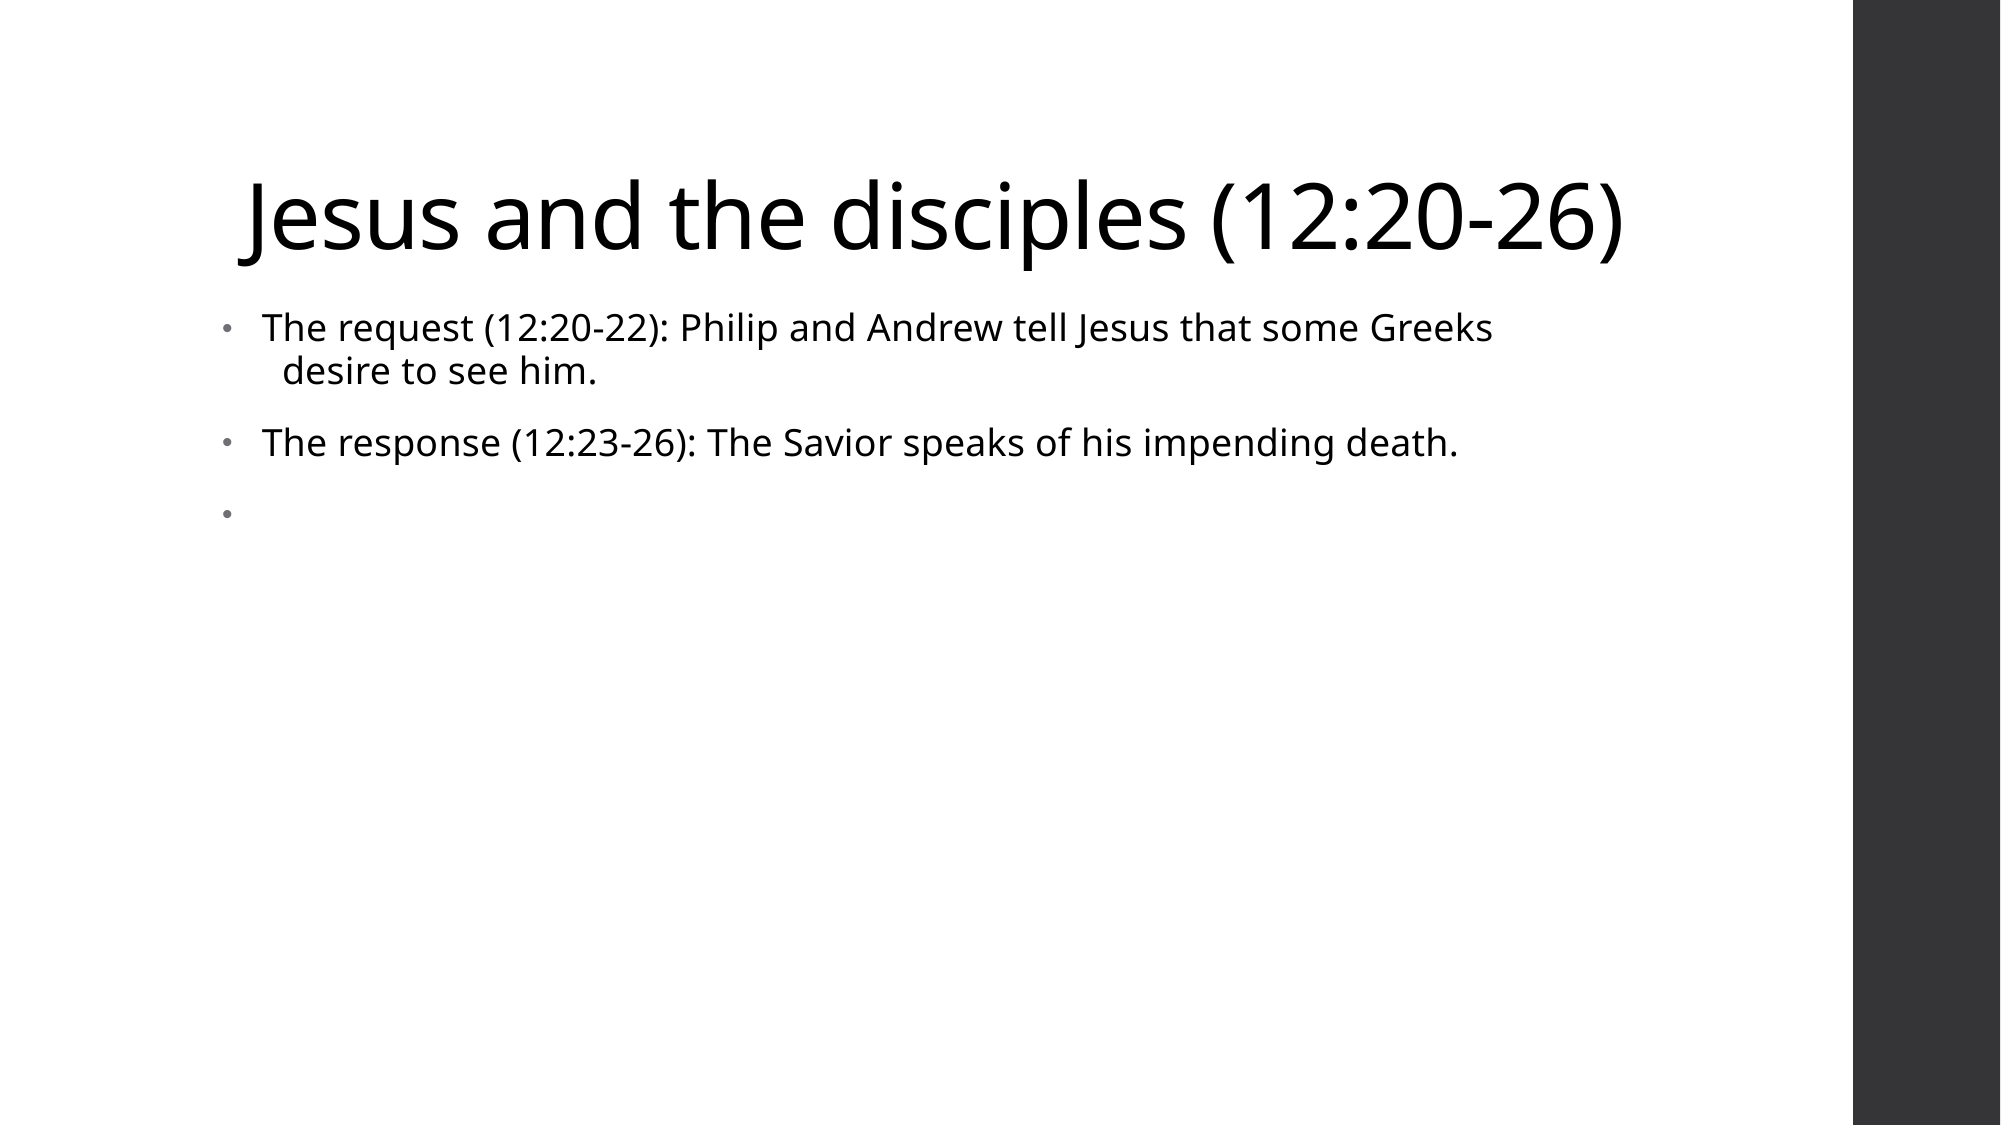

# Jesus and the disciples (12:20-26)
 The request (12:20-22): Philip and Andrew tell Jesus that some Greeks desire to see him.
 The response (12:23-26): The Savior speaks of his impending death.